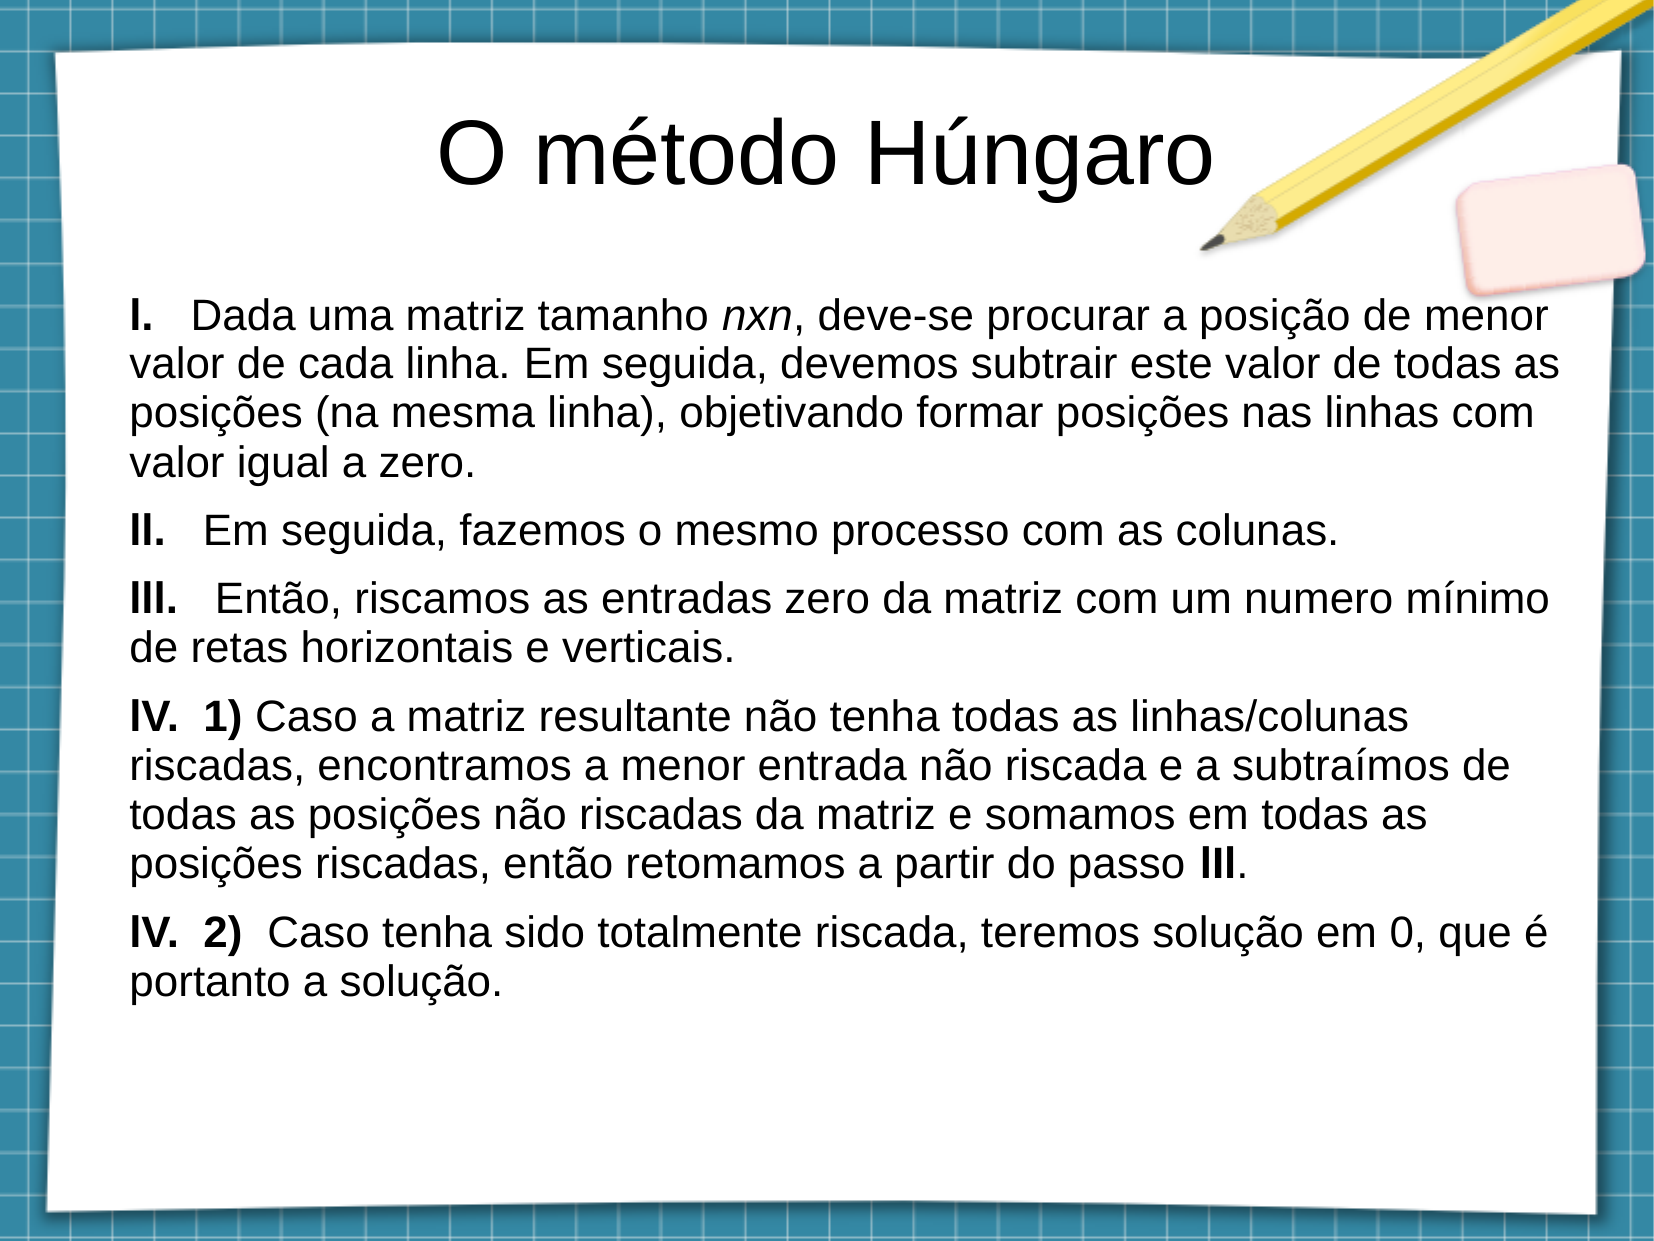

# O método Húngaro
l. Dada uma matriz tamanho nxn, deve-se procurar a posição de menor valor de cada linha. Em seguida, devemos subtrair este valor de todas as posições (na mesma linha), objetivando formar posições nas linhas com valor igual a zero.
ll. Em seguida, fazemos o mesmo processo com as colunas.
lll. Então, riscamos as entradas zero da matriz com um numero mínimo de retas horizontais e verticais.
lV. 1) Caso a matriz resultante não tenha todas as linhas/colunas riscadas, encontramos a menor entrada não riscada e a subtraímos de todas as posições não riscadas da matriz e somamos em todas as posições riscadas, então retomamos a partir do passo lIl.
lV. 2) Caso tenha sido totalmente riscada, teremos solução em 0, que é portanto a solução.